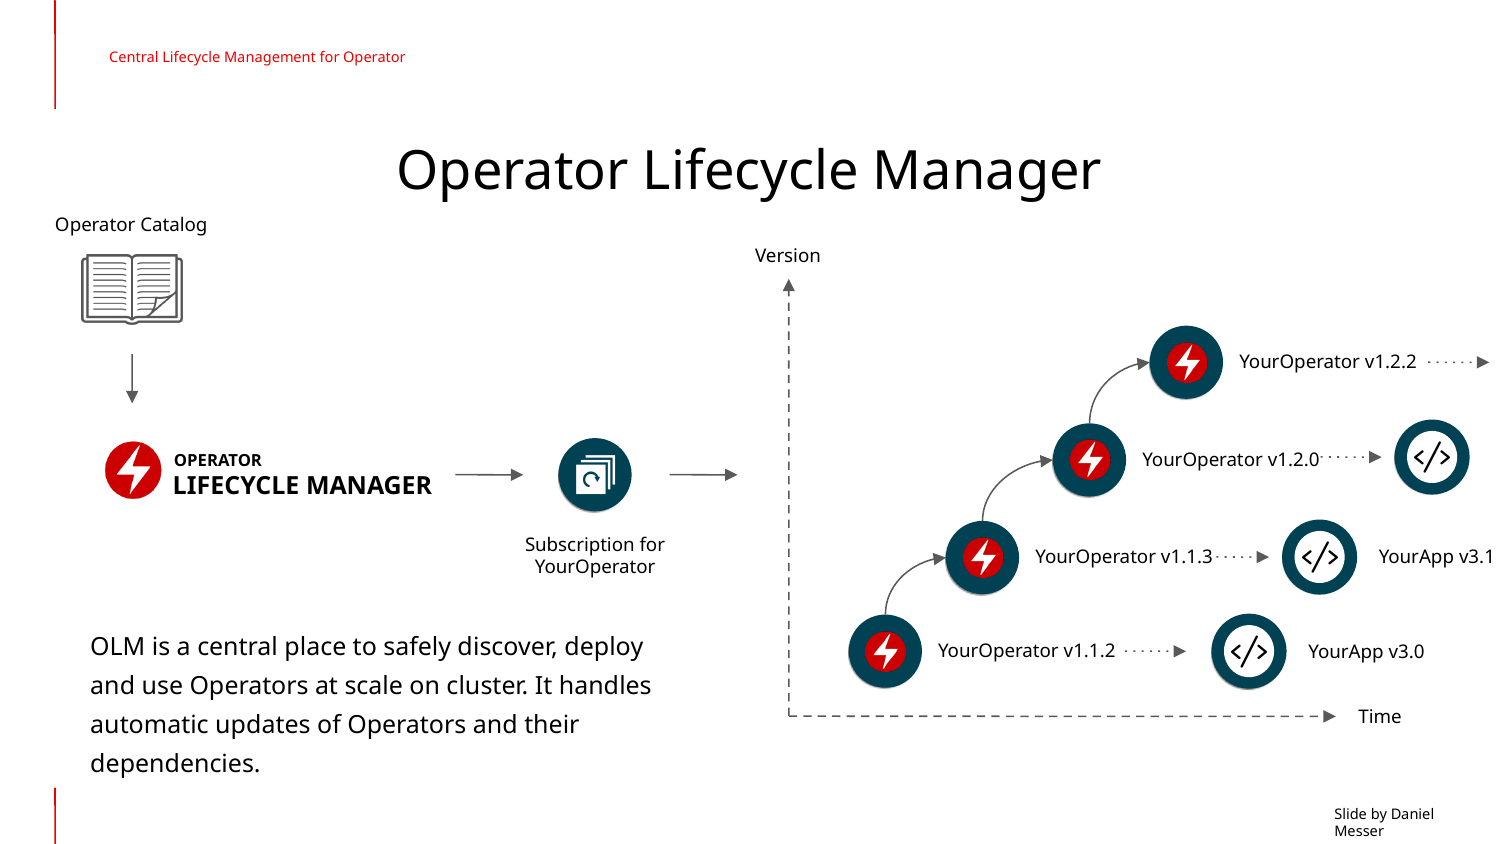

Central Lifecycle Management for Operator
# Operator Lifecycle Manager
Operator Catalog
Version
YourOperator v1.2.2
YourOperator v1.2.0
OPERATOR
LIFECYCLE MANAGER
YourOperator v1.1.3
Subscription for YourOperator
YourApp v3.1
OLM is a central place to safely discover, deploy and use Operators at scale on cluster. It handles automatic updates of Operators and their dependencies.
YourOperator v1.1.2
YourApp v3.0
Time
Slide by Daniel Messer